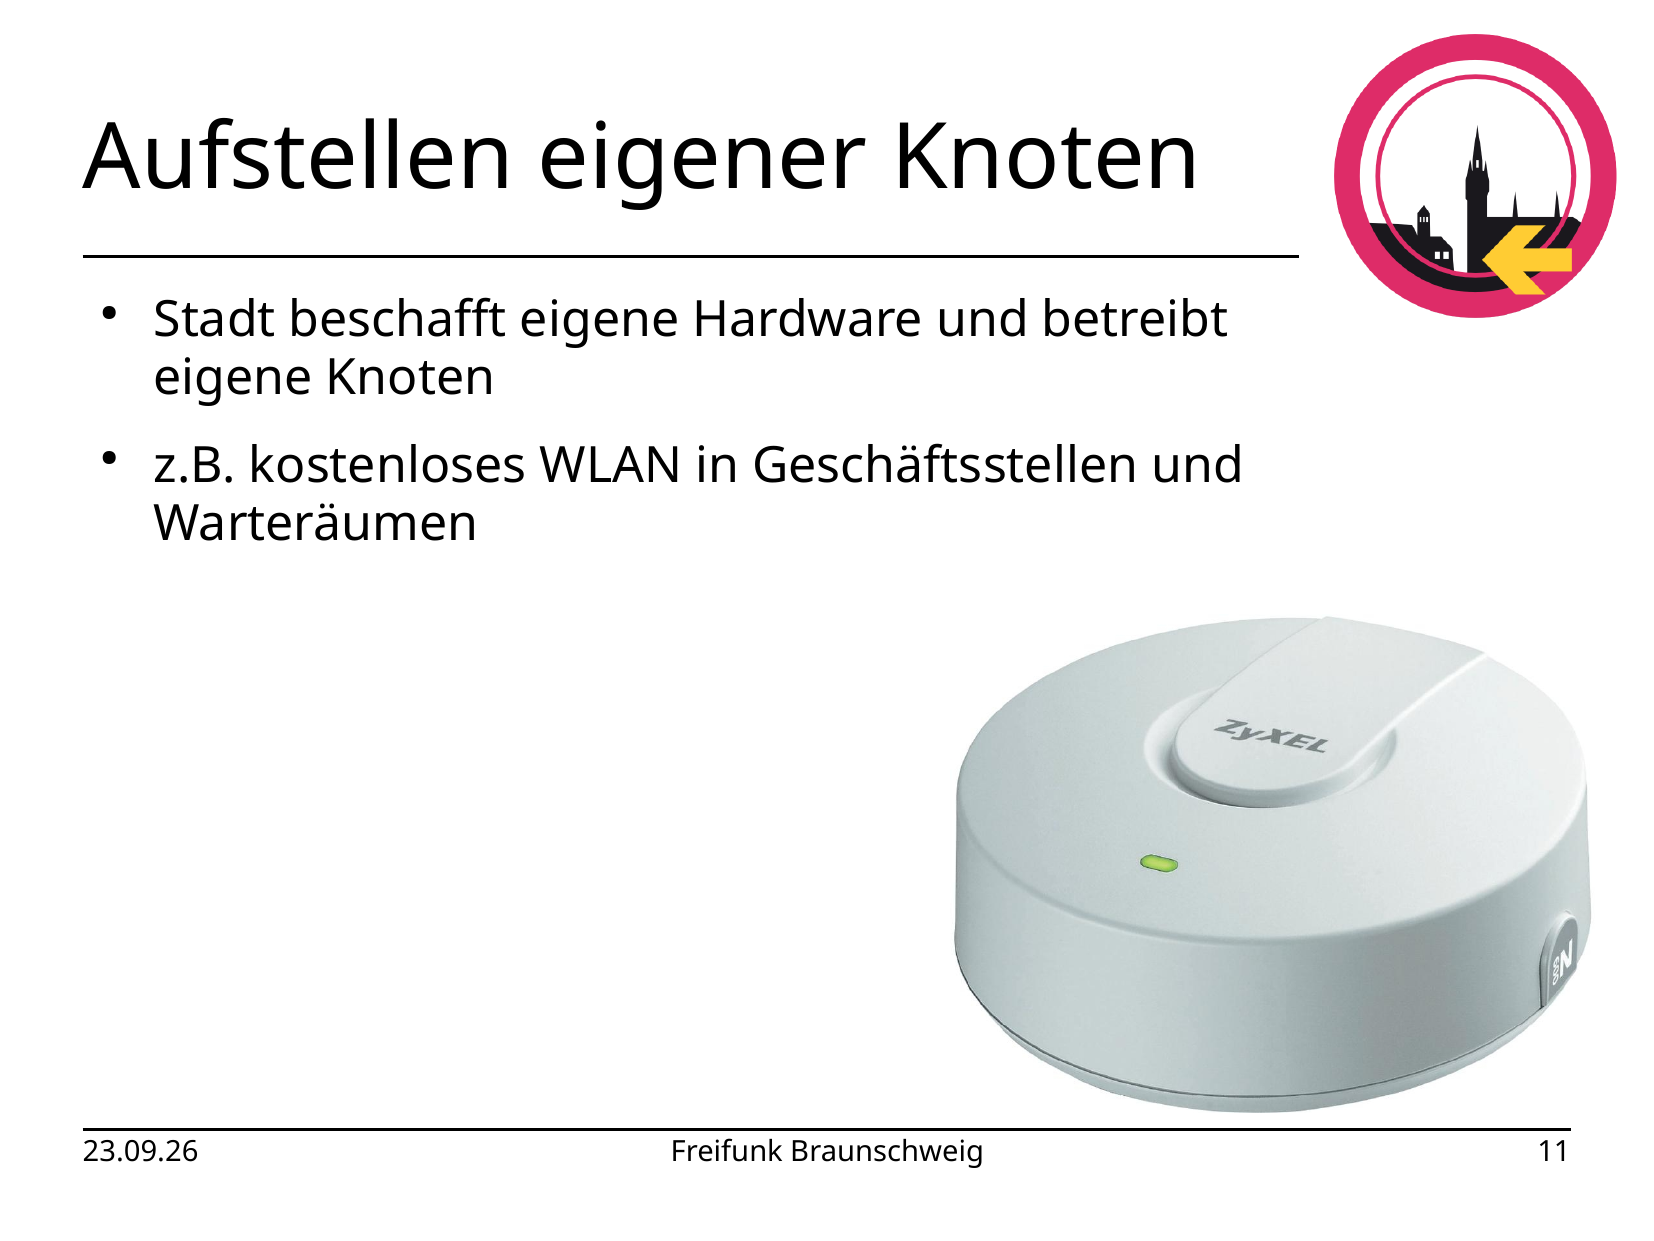

# Aufstellen eigener Knoten
Stadt beschafft eigene Hardware und betreibt
eigene Knoten
z.B. kostenloses WLAN in Geschäftsstellen und Warteräumen
Freifunk Braunschweig
11